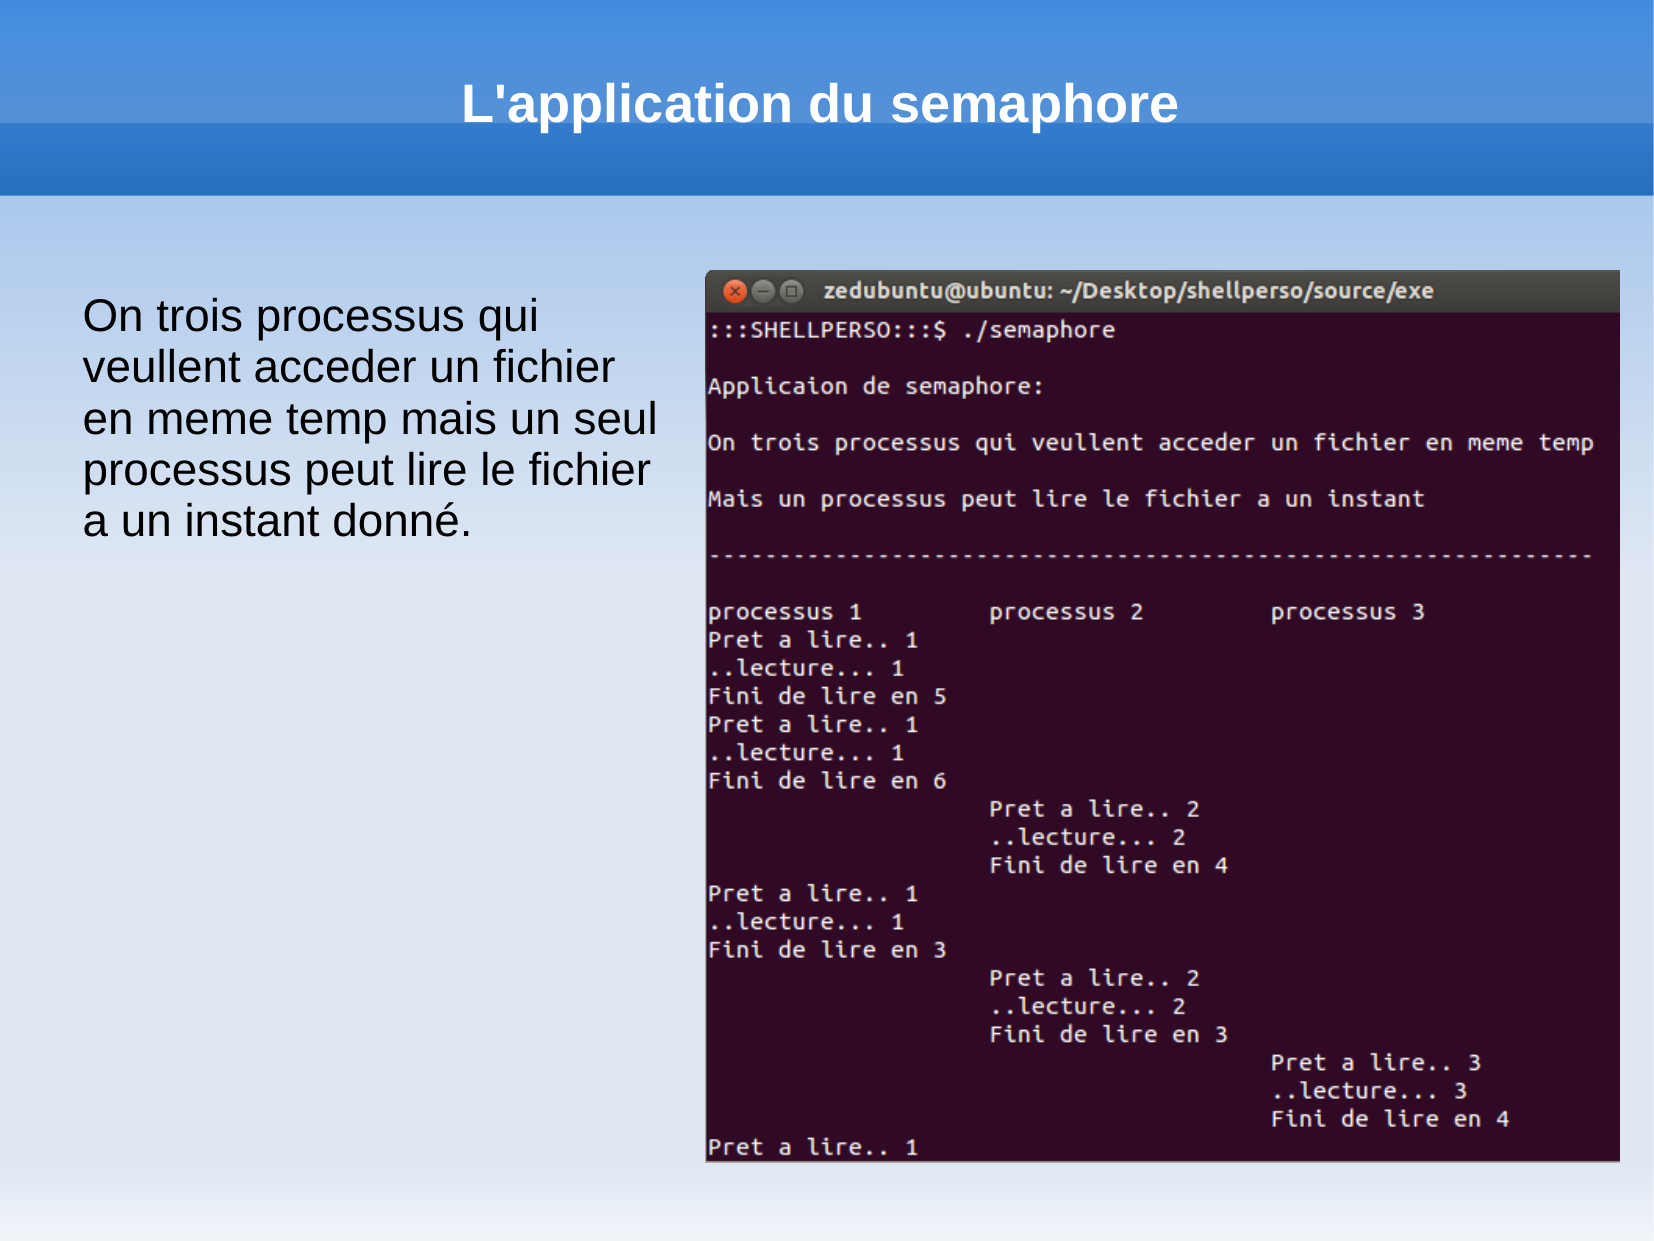

# L'application du semaphore
On trois processus qui veullent acceder un fichier en meme temp mais un seul processus peut lire le fichier a un instant donné.